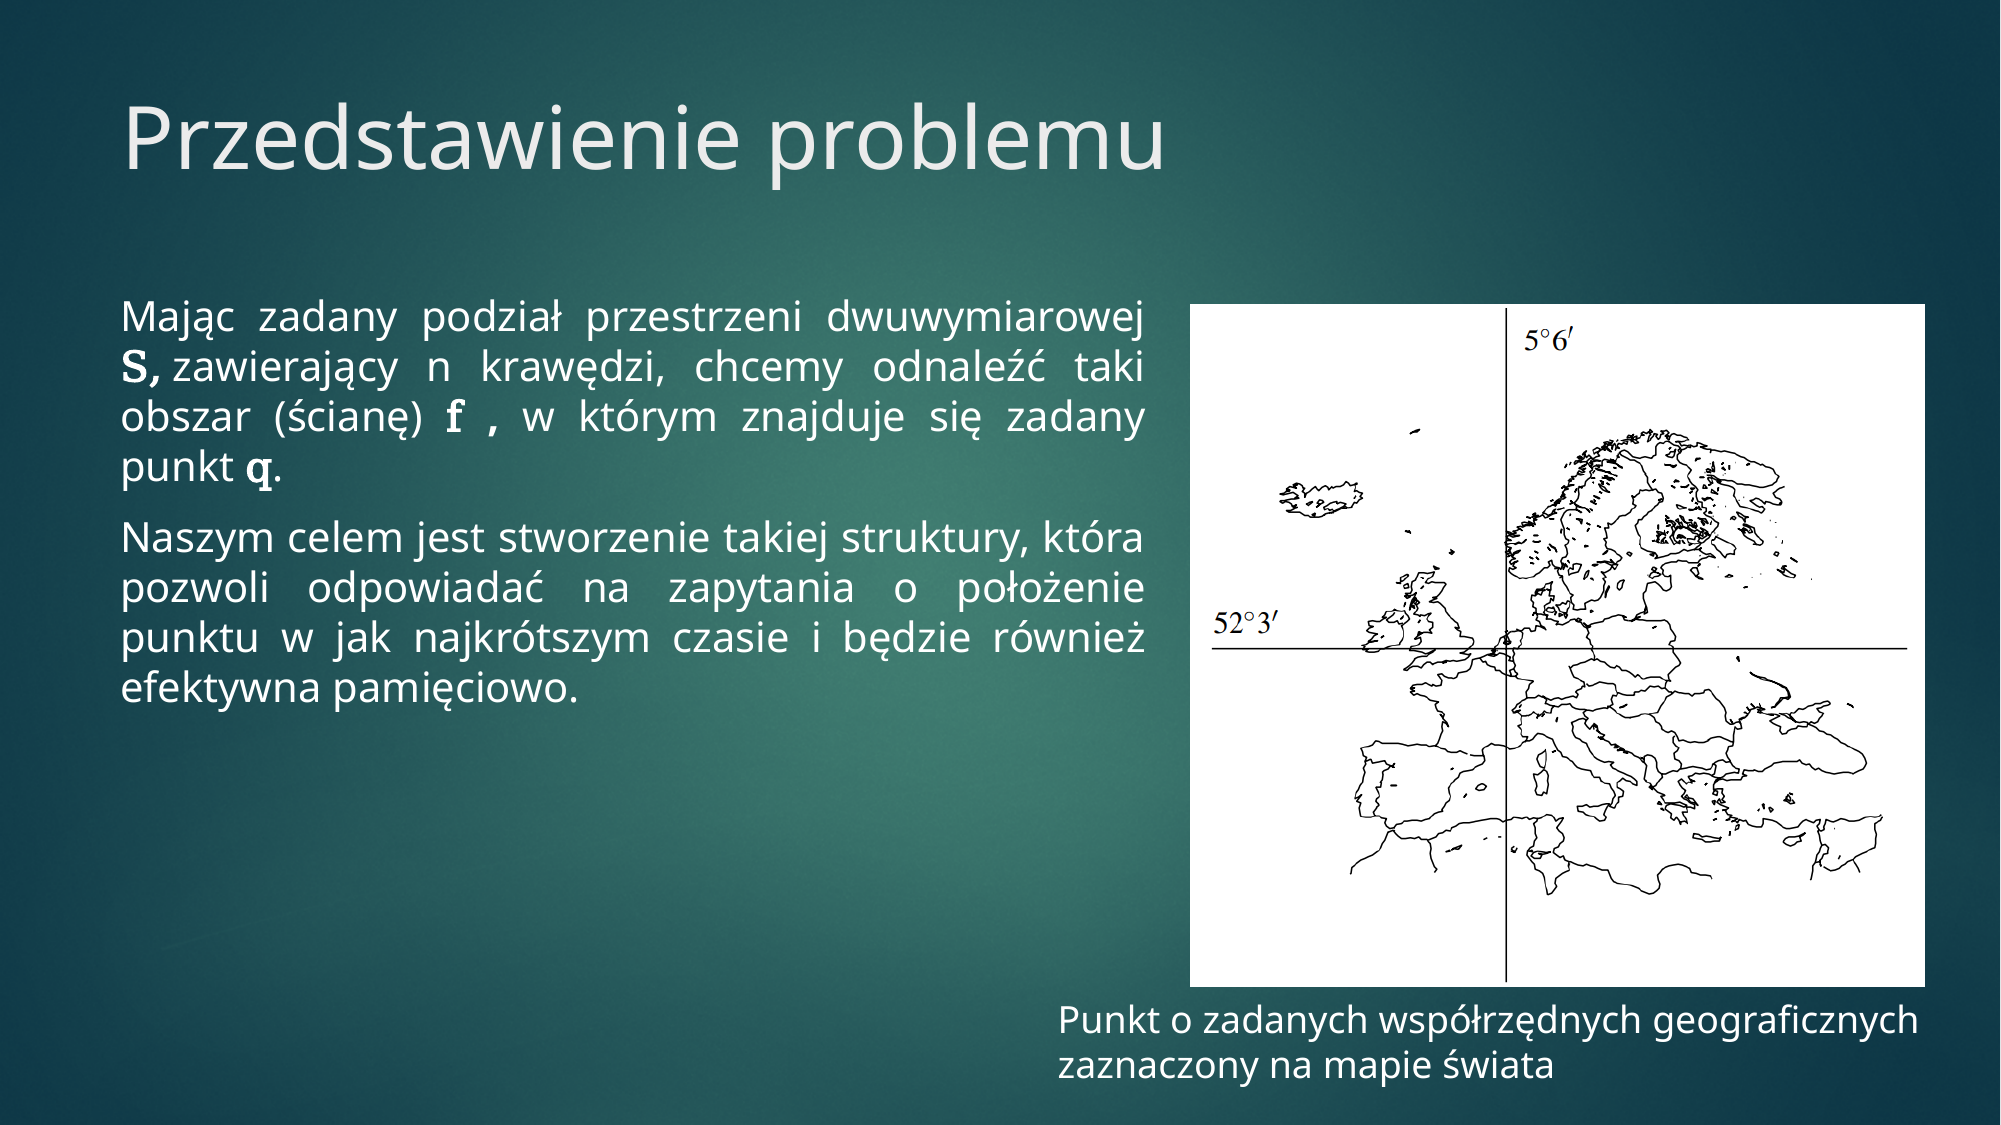

# Przedstawienie problemu
Mając zadany podział przestrzeni dwuwymiarowej S, zawierający n krawędzi, chcemy odnaleźć taki obszar (ścianę) f , w którym znajduje się zadany punkt q.
Naszym celem jest stworzenie takiej struktury, która pozwoli odpowiadać na zapytania o położenie punktu w jak najkrótszym czasie i będzie również efektywna pamięciowo.
Punkt o zadanych współrzędnych geograficznych zaznaczony na mapie świata